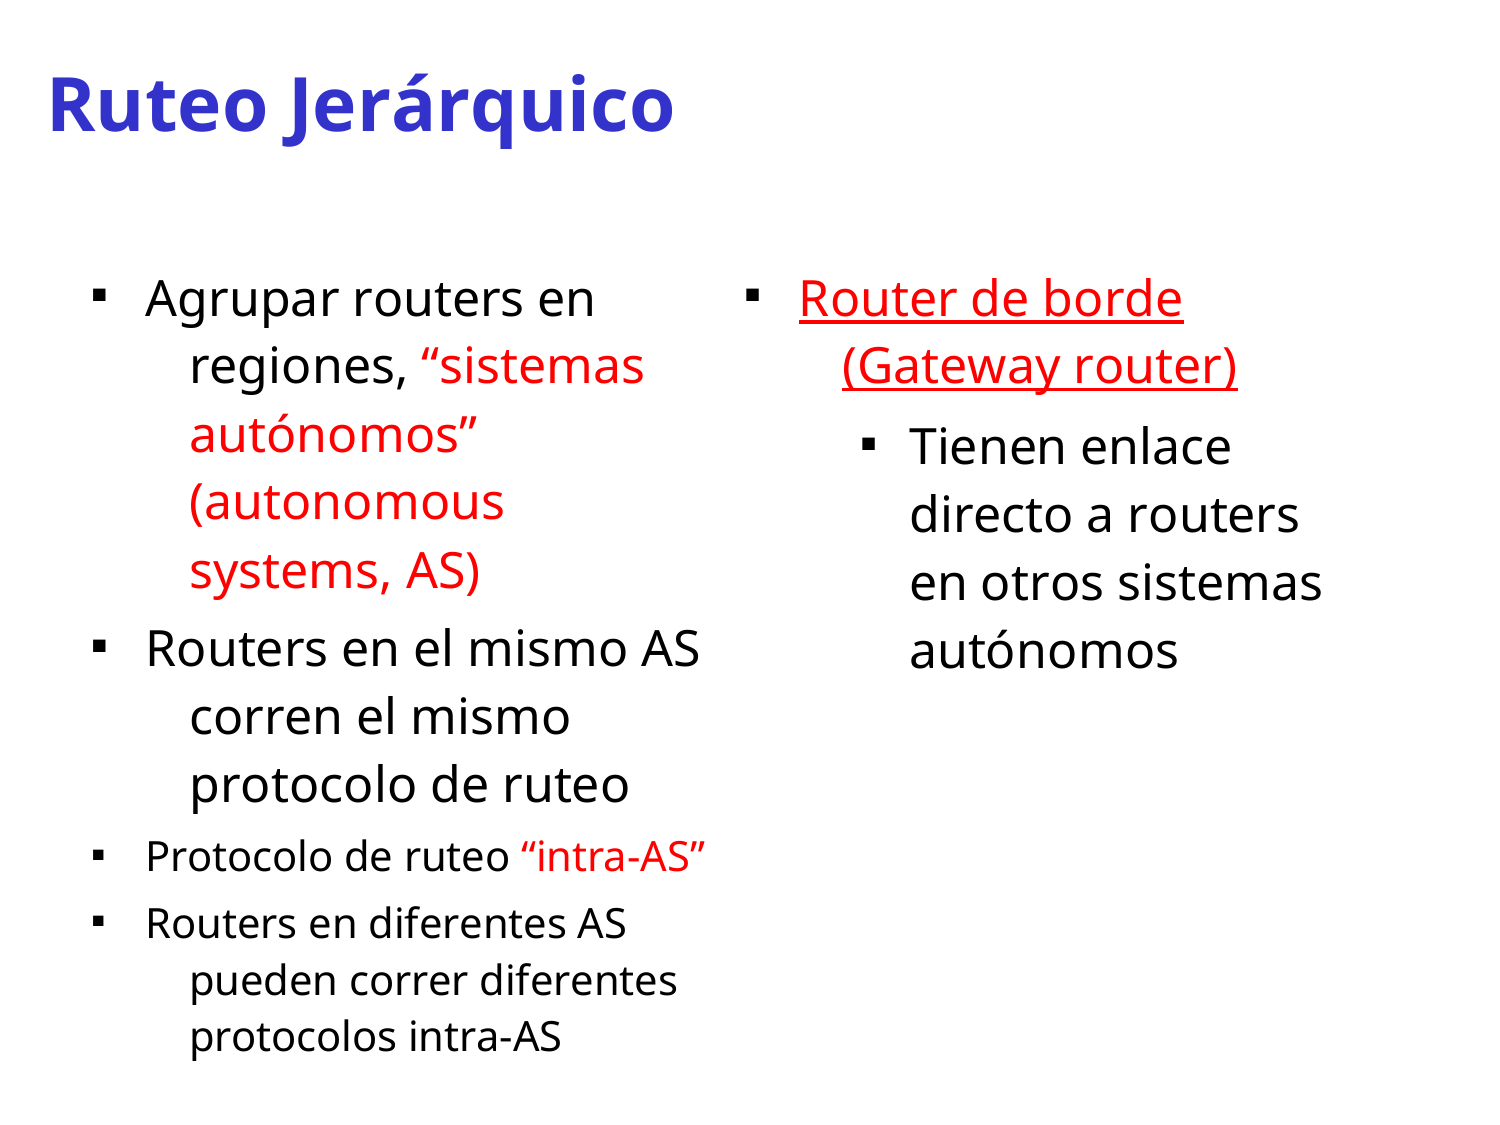

# Ruteo Jerárquico
Agrupar routers en regiones, “sistemas autónomos” (autonomous systems, AS)
Routers en el mismo AS corren el mismo protocolo de ruteo
Protocolo de ruteo “intra-AS”
Routers en diferentes AS pueden correr diferentes protocolos intra-AS
Router de borde (Gateway router)
Tienen enlace directo a routers en otros sistemas autónomos